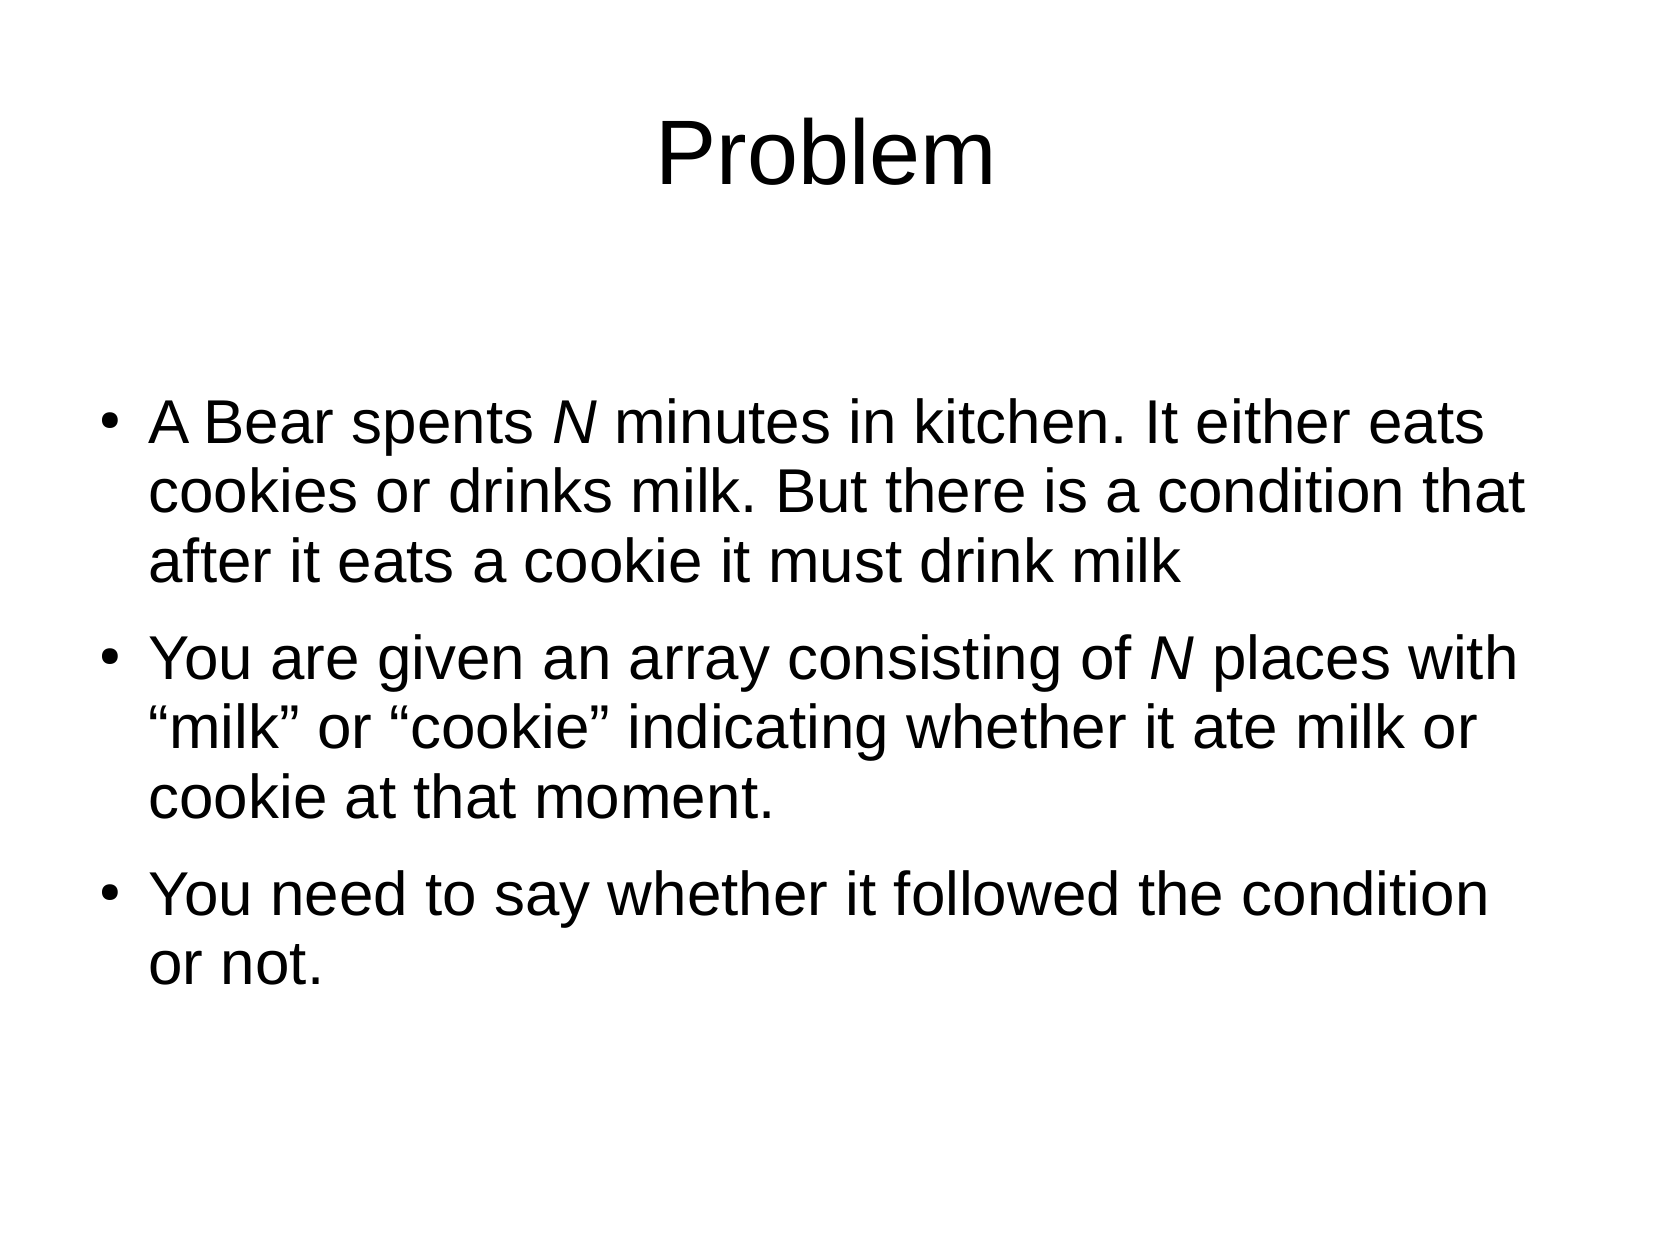

# Problem
A Bear spents N minutes in kitchen. It either eats cookies or drinks milk. But there is a condition that after it eats a cookie it must drink milk
You are given an array consisting of N places with “milk” or “cookie” indicating whether it ate milk or cookie at that moment.
You need to say whether it followed the condition or not.